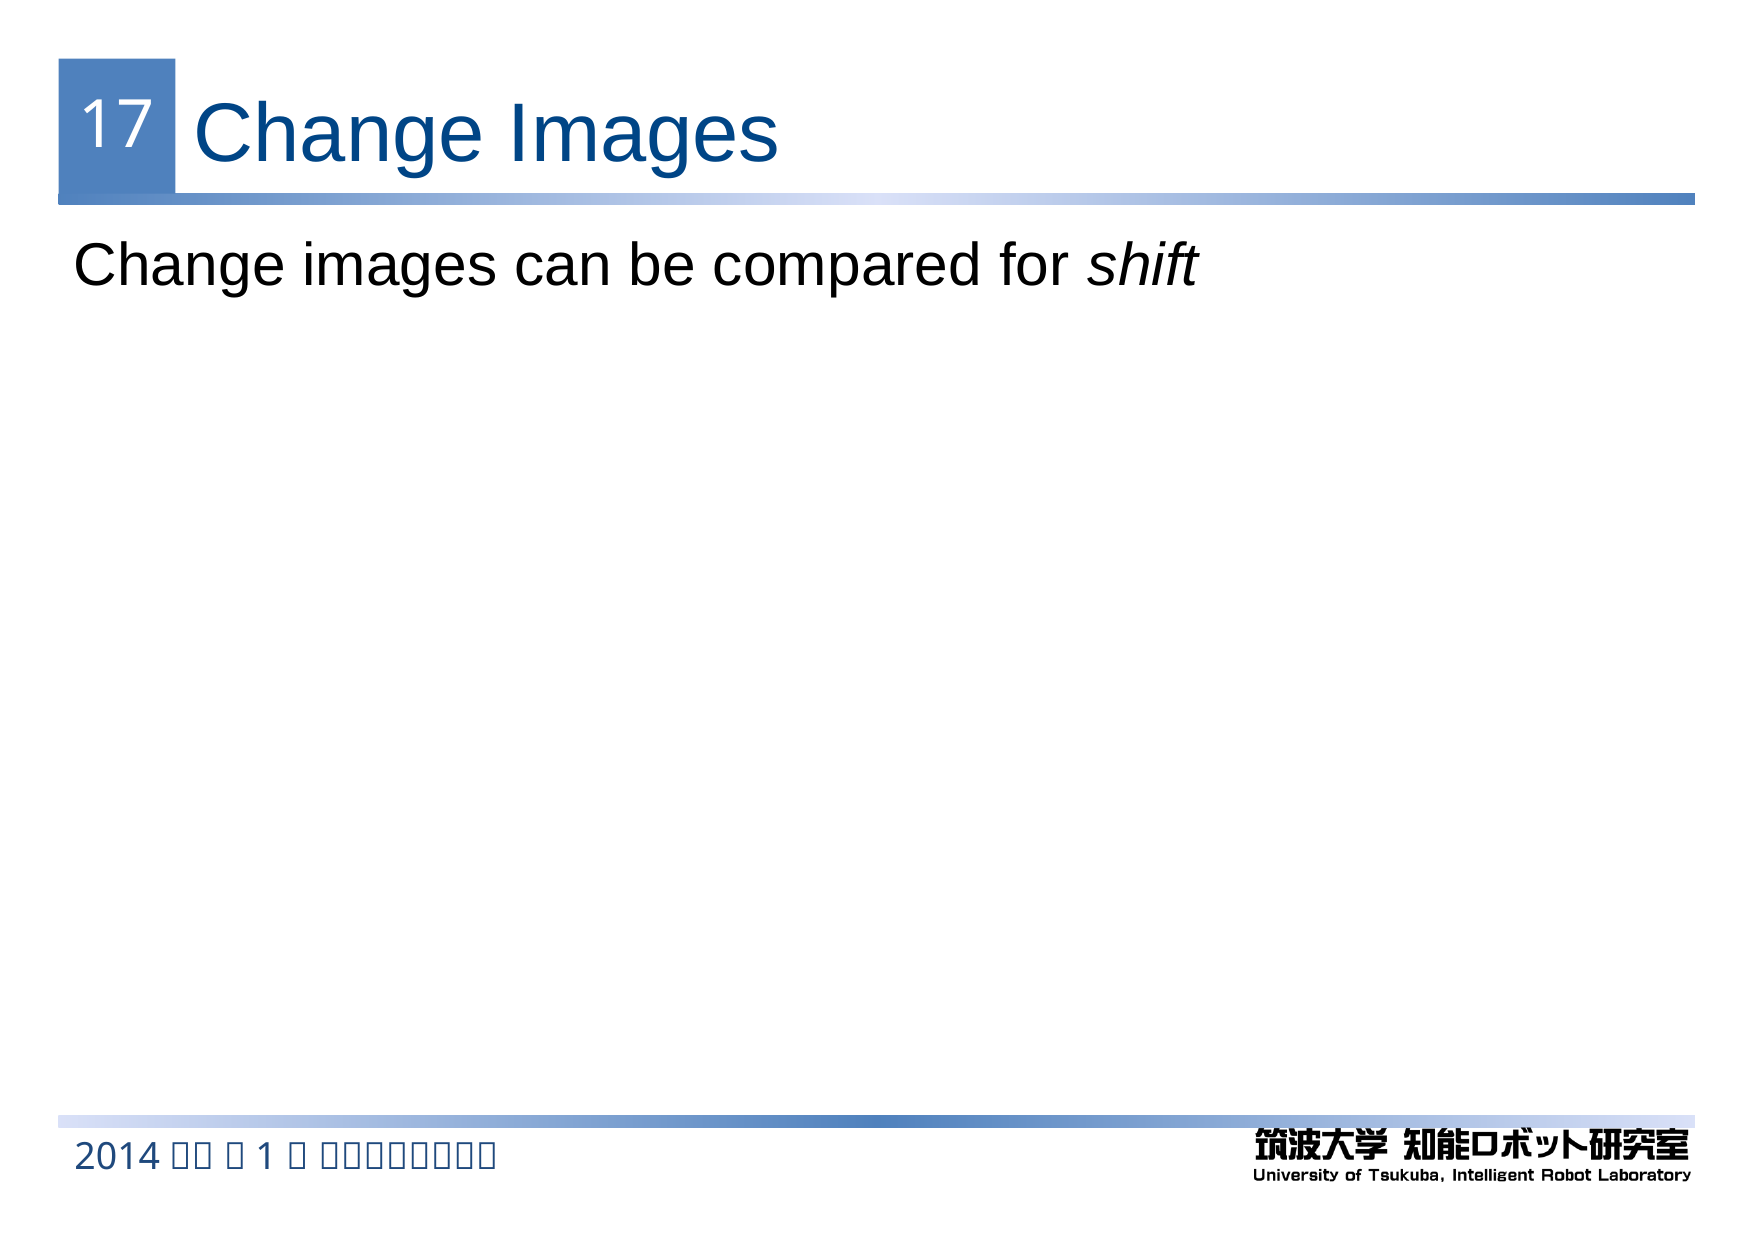

# Change Images
Change images can be compared for shift